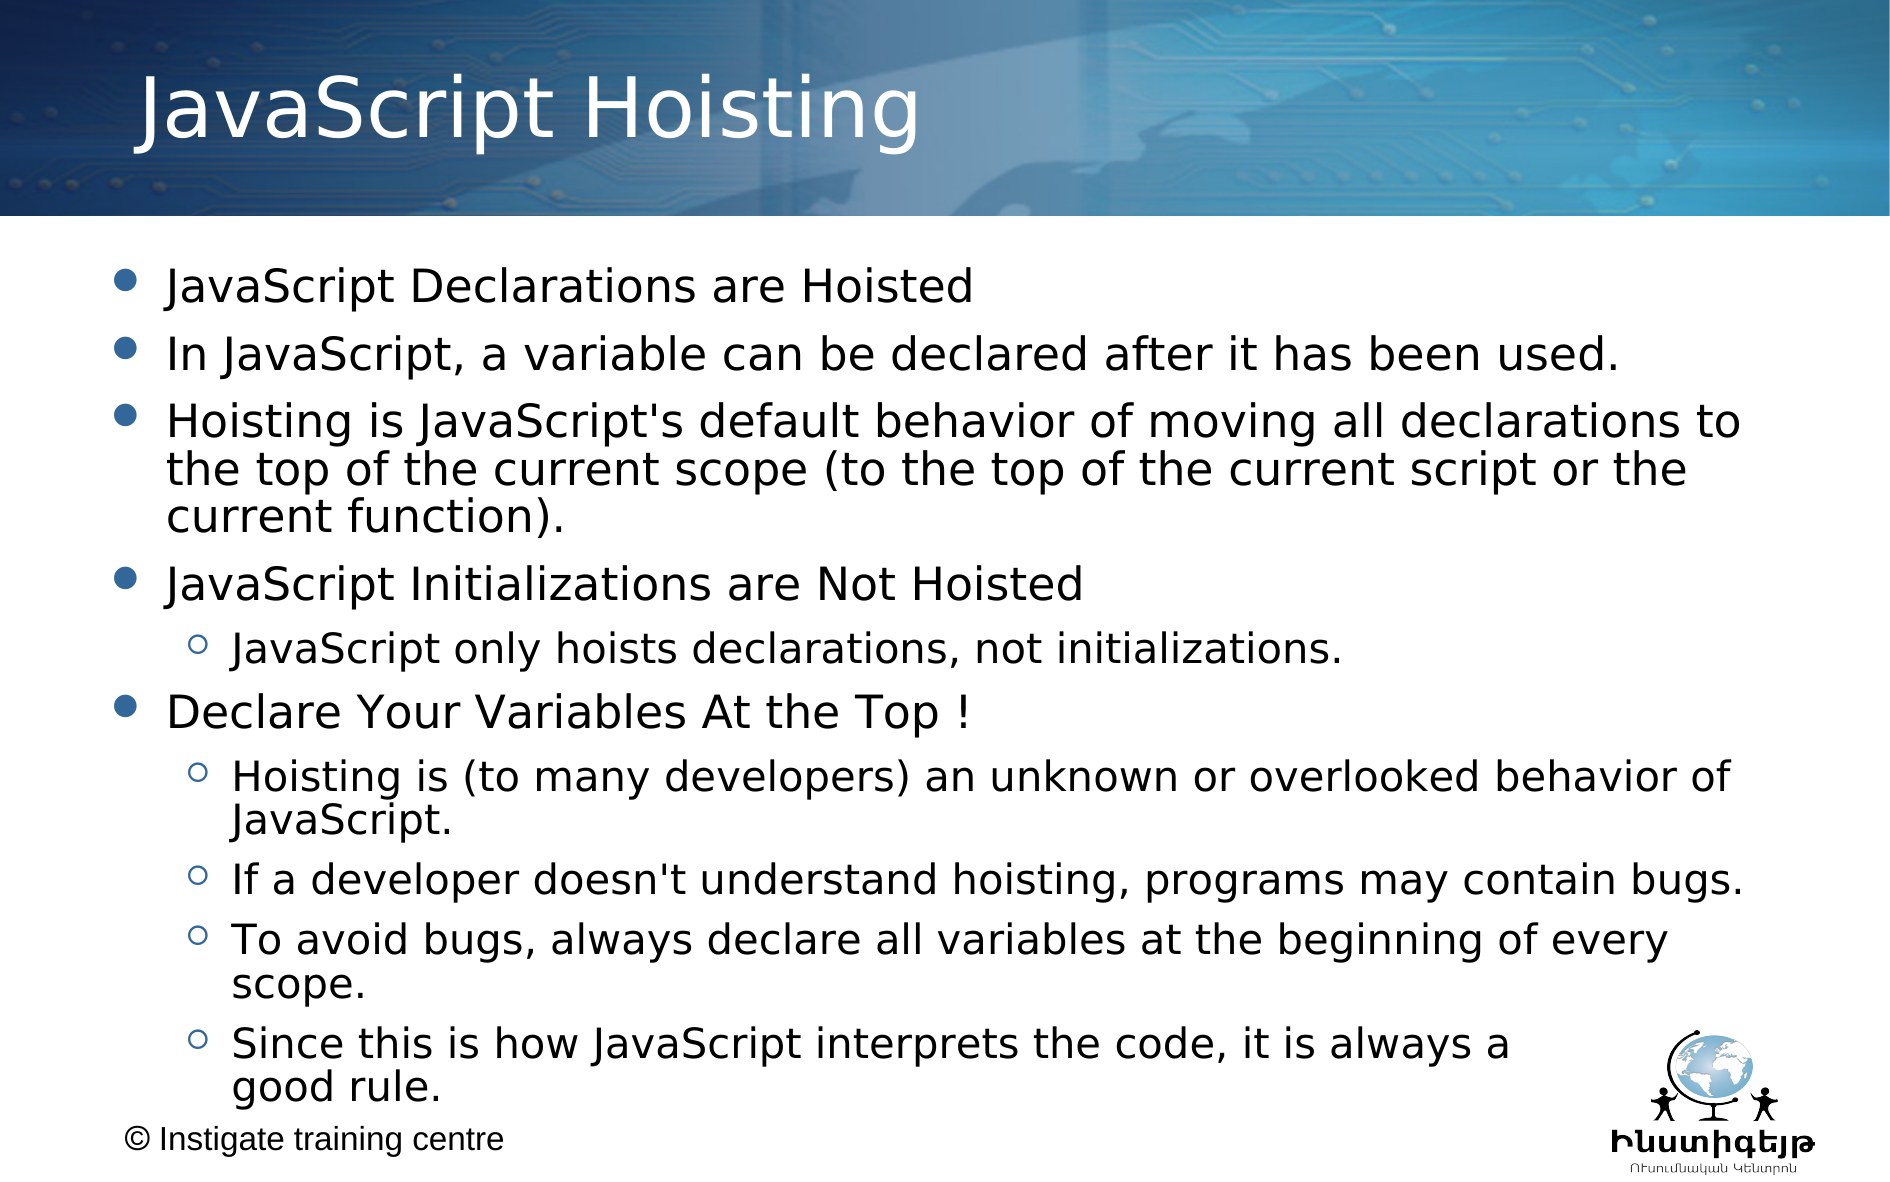

JavaScript Hoisting
# JavaScript Declarations are Hoisted
In JavaScript, a variable can be declared after it has been used.
Hoisting is JavaScript's default behavior of moving all declarations to the top of the current scope (to the top of the current script or the current function).
JavaScript Initializations are Not Hoisted
JavaScript only hoists declarations, not initializations.
Declare Your Variables At the Top !
Hoisting is (to many developers) an unknown or overlooked behavior of JavaScript.
If a developer doesn't understand hoisting, programs may contain bugs.
To avoid bugs, always declare all variables at the beginning of every scope.
Since this is how JavaScript interprets the code, it is always a
good rule.